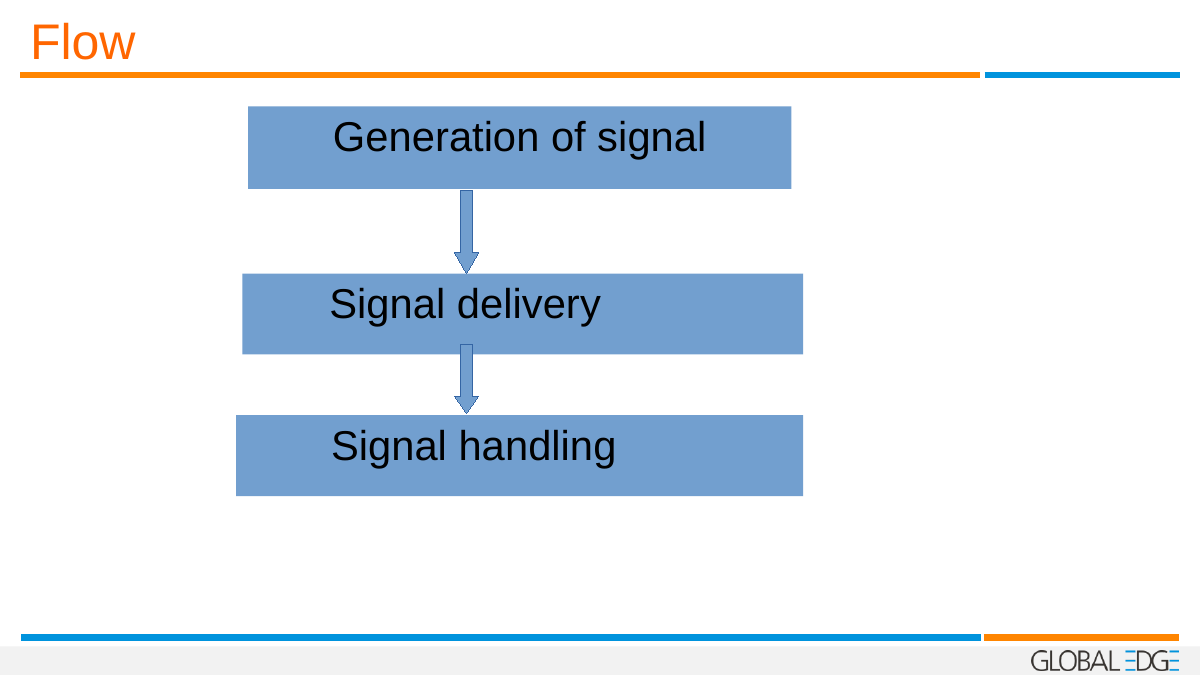

# Flow
Generation of signal
 Signal delivery
 Signal handling